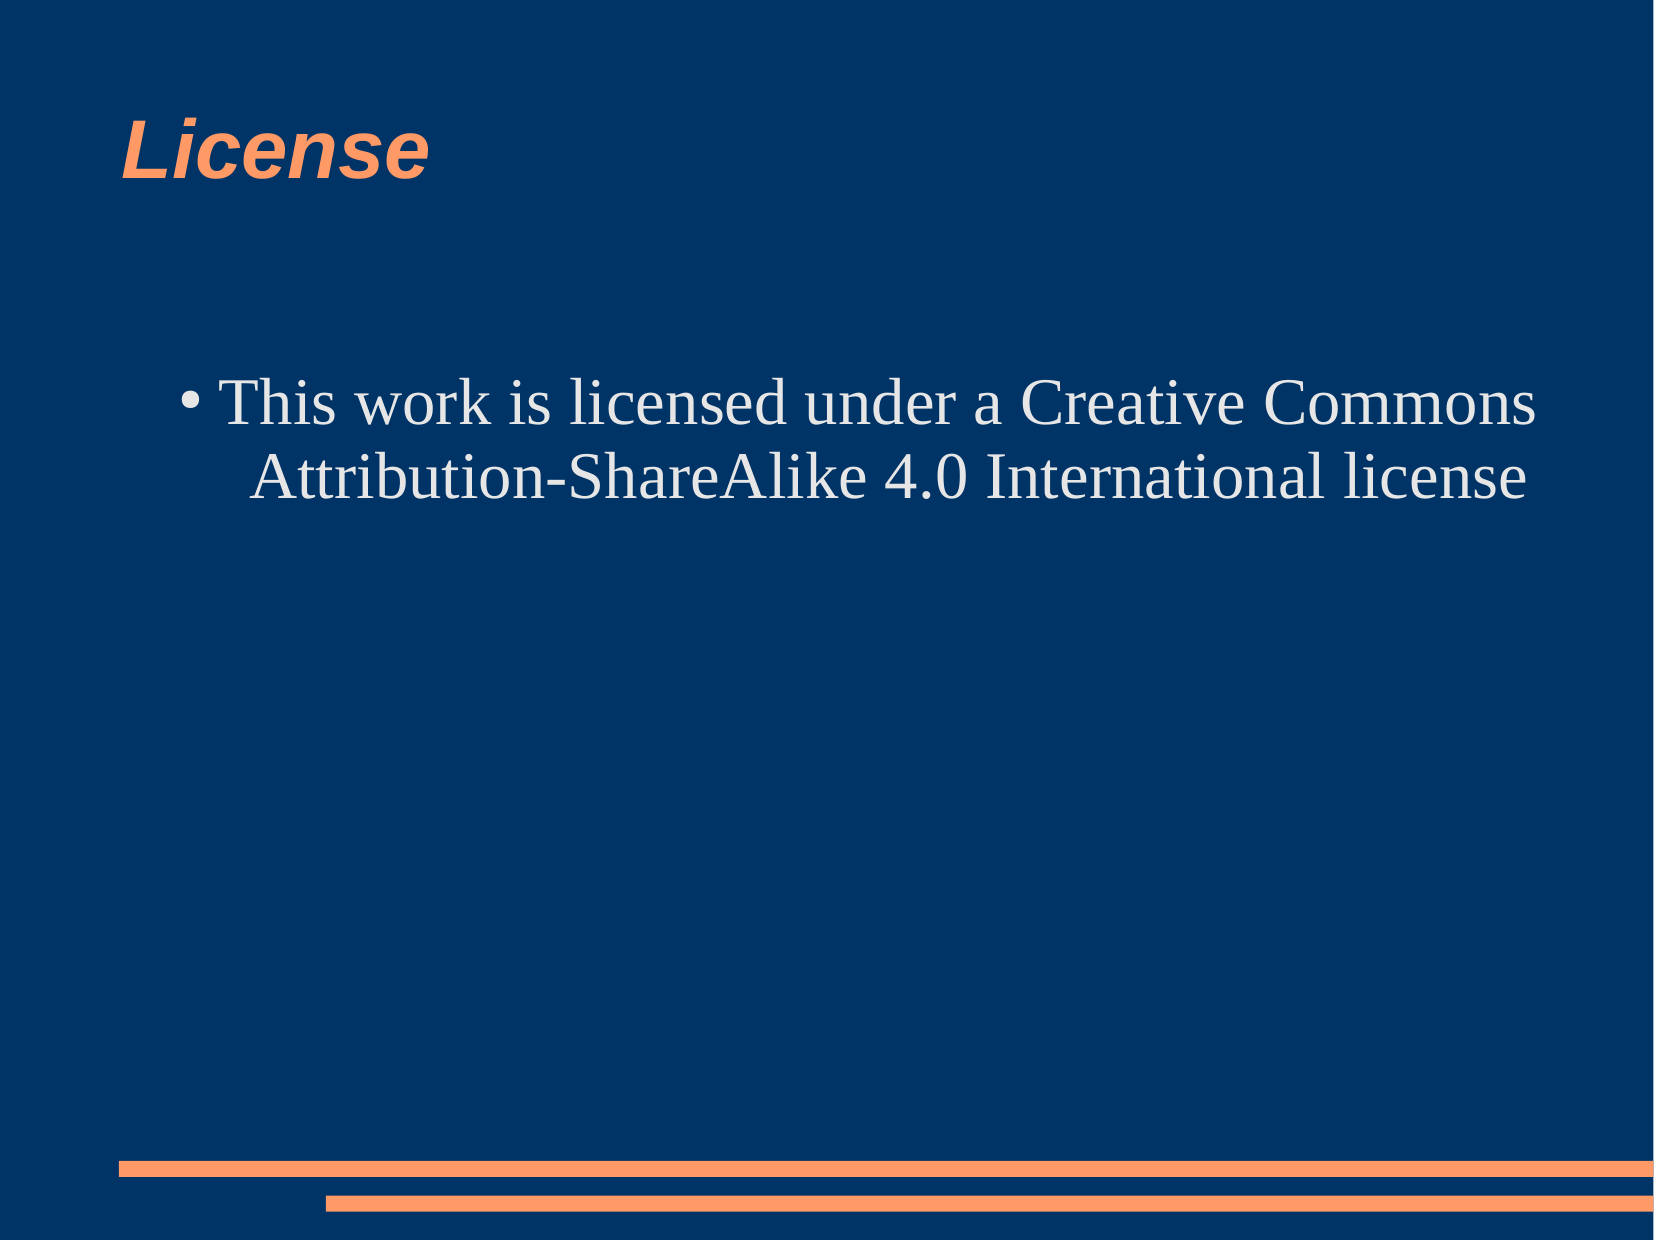

# License
 This work is licensed under a Creative Commons Attribution-ShareAlike 4.0 International license